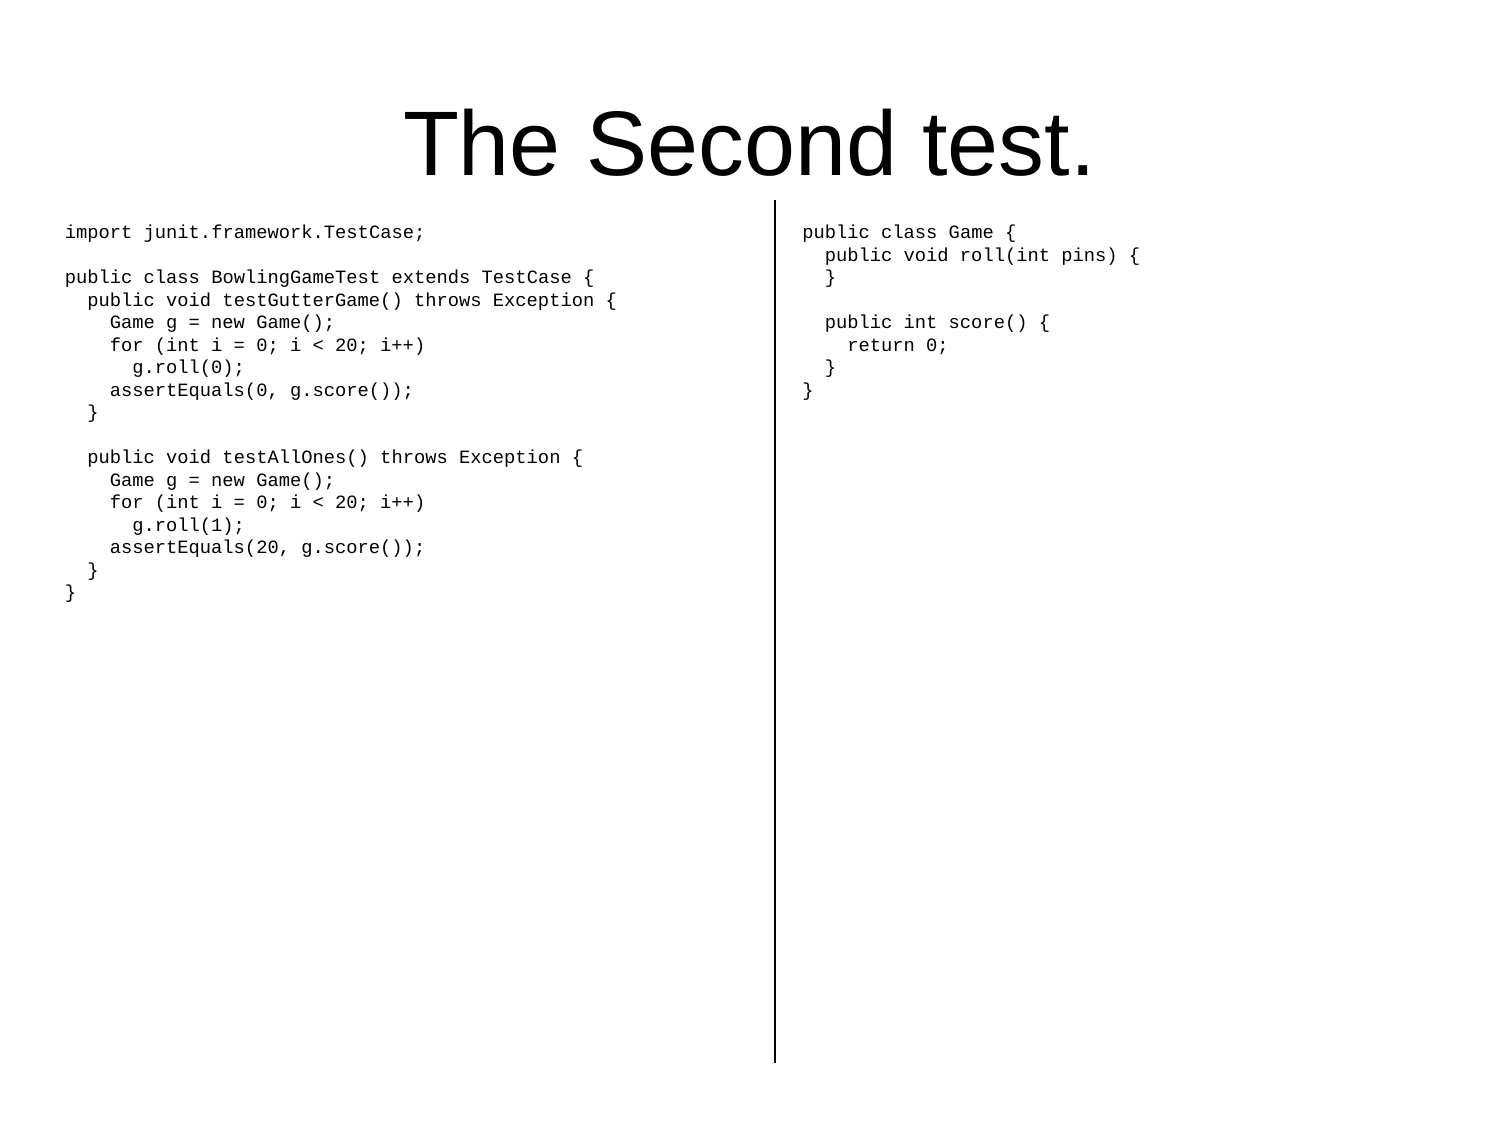

# The Second test.
import junit.framework.TestCase;
public class BowlingGameTest extends TestCase {
 public void testGutterGame() throws Exception {
 Game g = new Game();
 for (int i = 0; i < 20; i++)
 g.roll(0);
 assertEquals(0, g.score());
 }
 public void testAllOnes() throws Exception {
 Game g = new Game();
 for (int i = 0; i < 20; i++)
 g.roll(1);
 assertEquals(20, g.score());
 }
}
public class Game {
 public void roll(int pins) {
 }
 public int score() {
 return 0;
 }
}